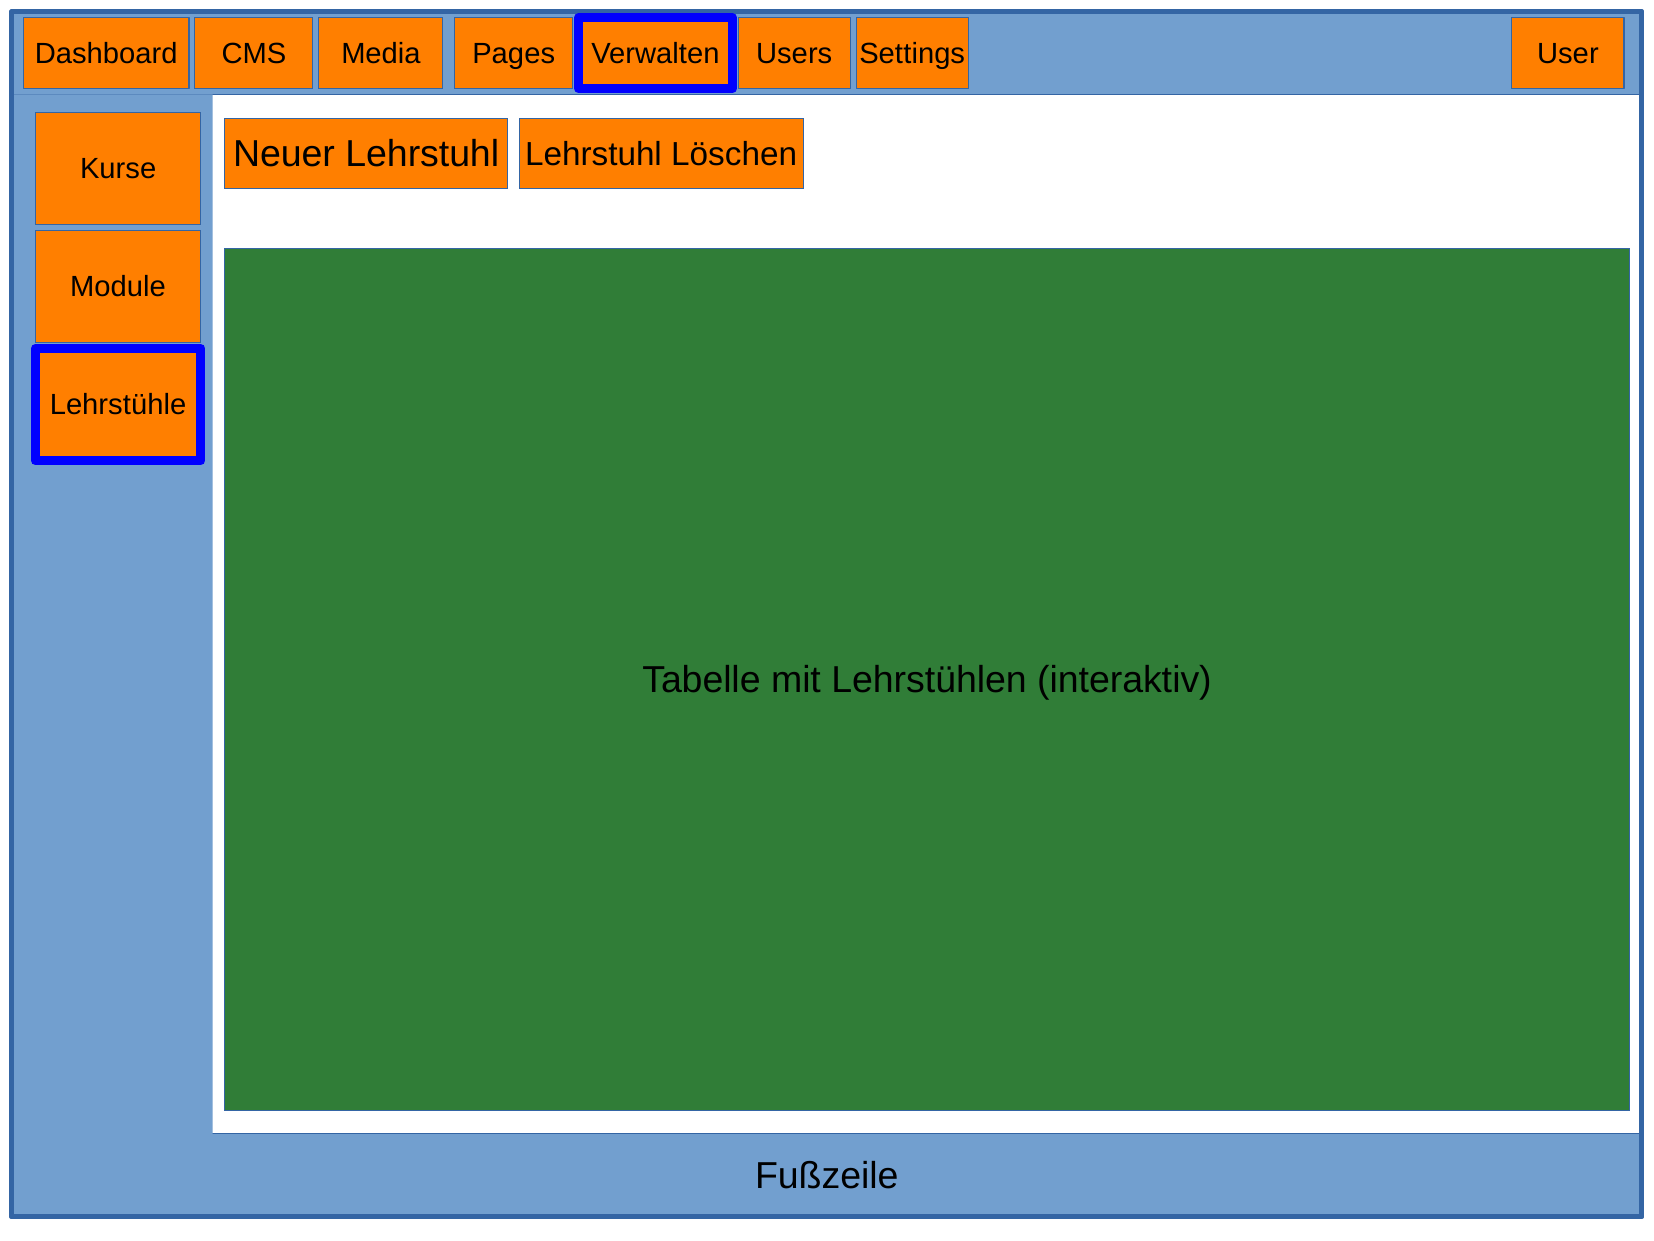

Dashboard
CMS
Media
Pages
Verwalten
Users
Settings
User
Kurse
Neuer Lehrstuhl
Lehrstuhl Löschen
Module
Tabelle mit Lehrstühlen (interaktiv)
Lehrstühle
Fußzeile